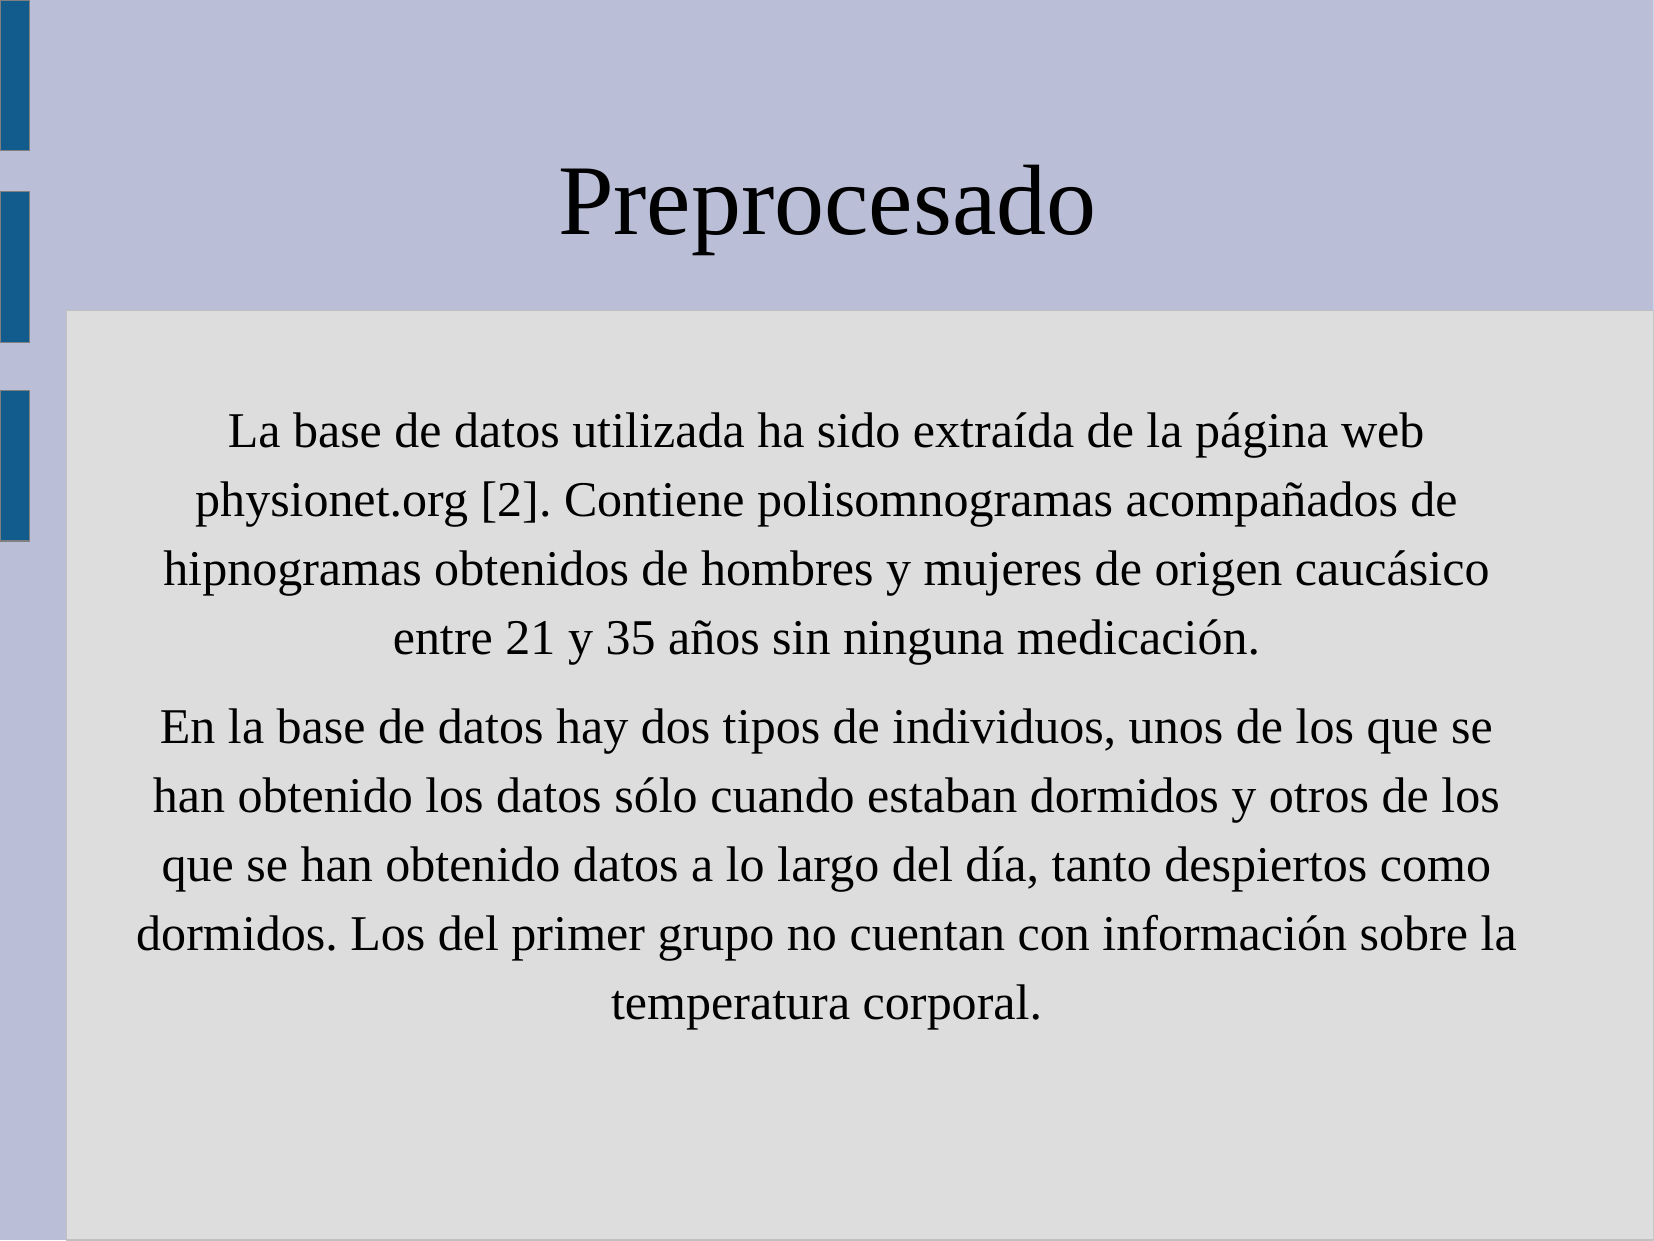

# Preprocesado
La base de datos utilizada ha sido extraída de la página web physionet.org [2]. Contiene polisomnogramas acompañados de hipnogramas obtenidos de hombres y mujeres de origen caucásico entre 21 y 35 años sin ninguna medicación.
En la base de datos hay dos tipos de individuos, unos de los que se han obtenido los datos sólo cuando estaban dormidos y otros de los que se han obtenido datos a lo largo del día, tanto despiertos como dormidos. Los del primer grupo no cuentan con información sobre la temperatura corporal.